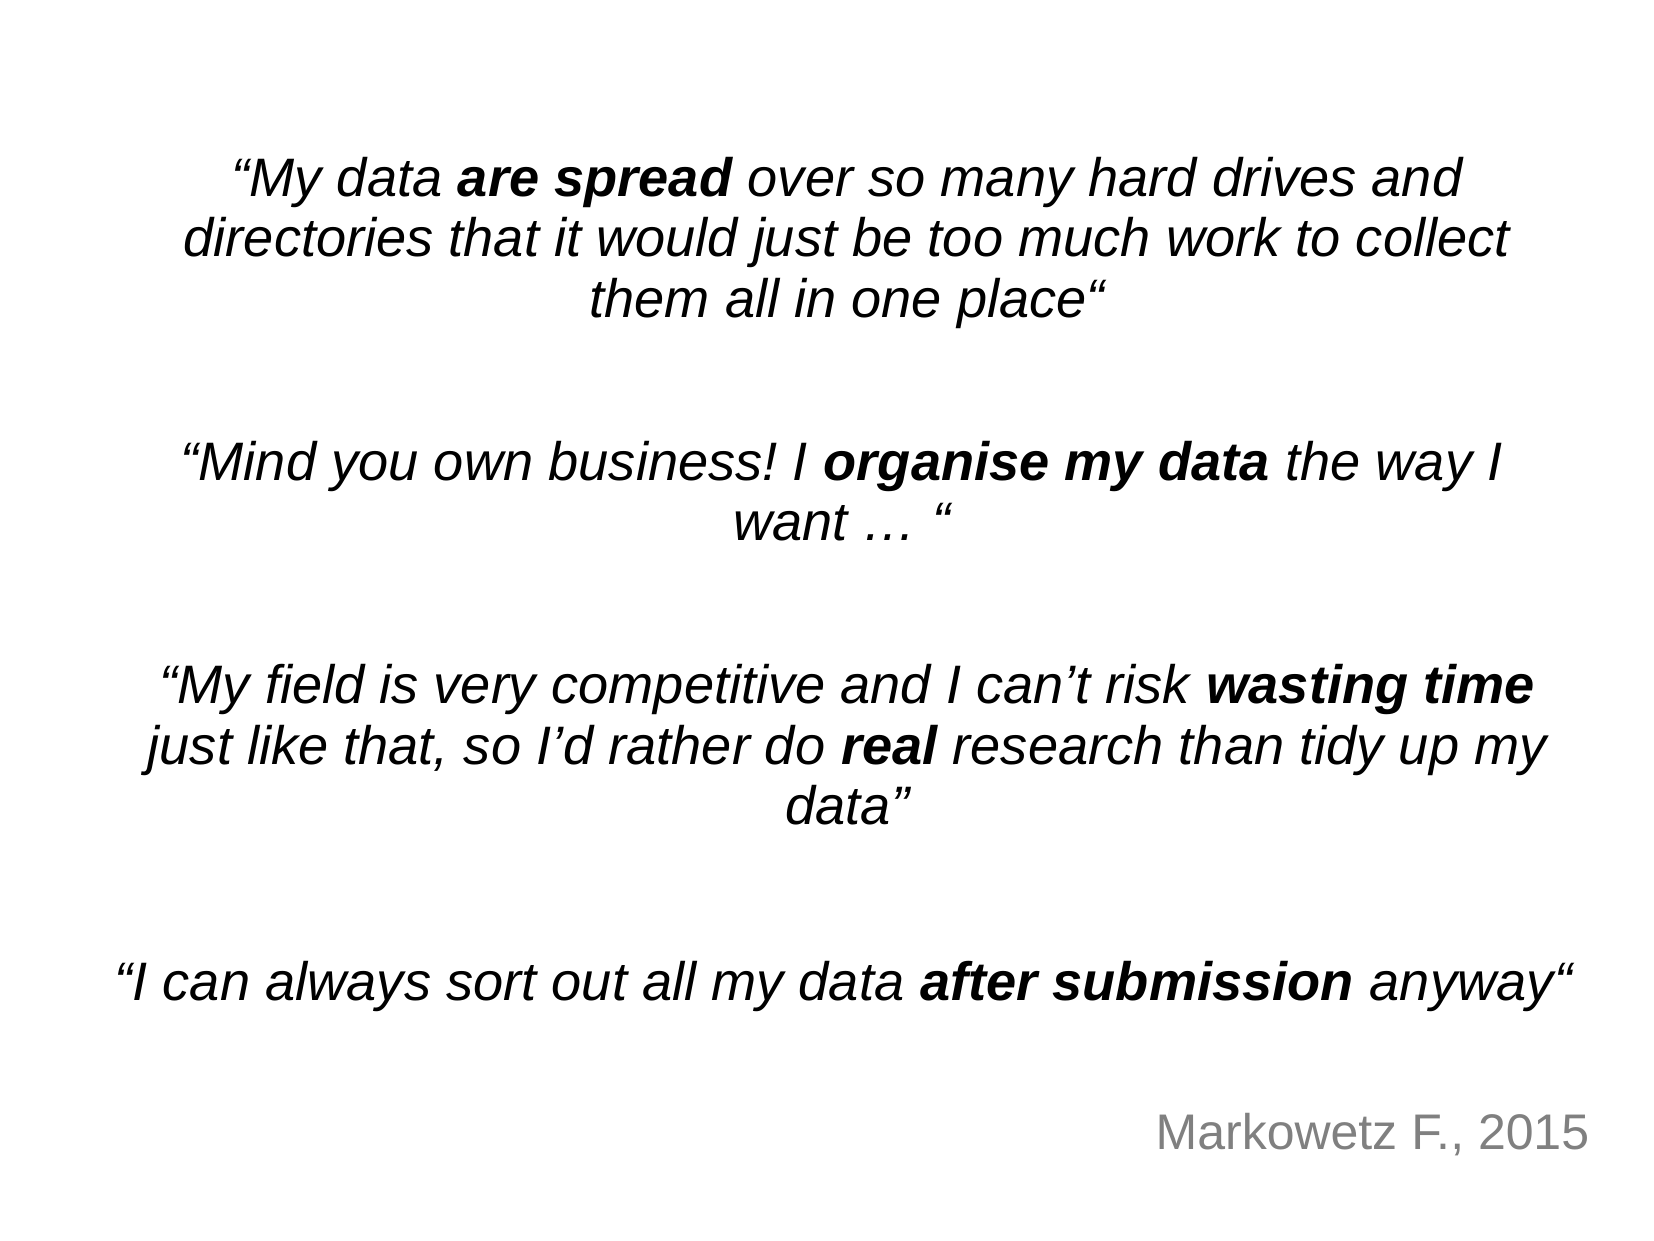

“My data are spread over so many hard drives and directories that it would just be too much work to collect them all in one place“
“Mind you own business! I organise my data the way I want … “
“My field is very competitive and I can’t risk wasting time just like that, so I’d rather do real research than tidy up my data”
“I can always sort out all my data after submission anyway“
# Markowetz F., 2015